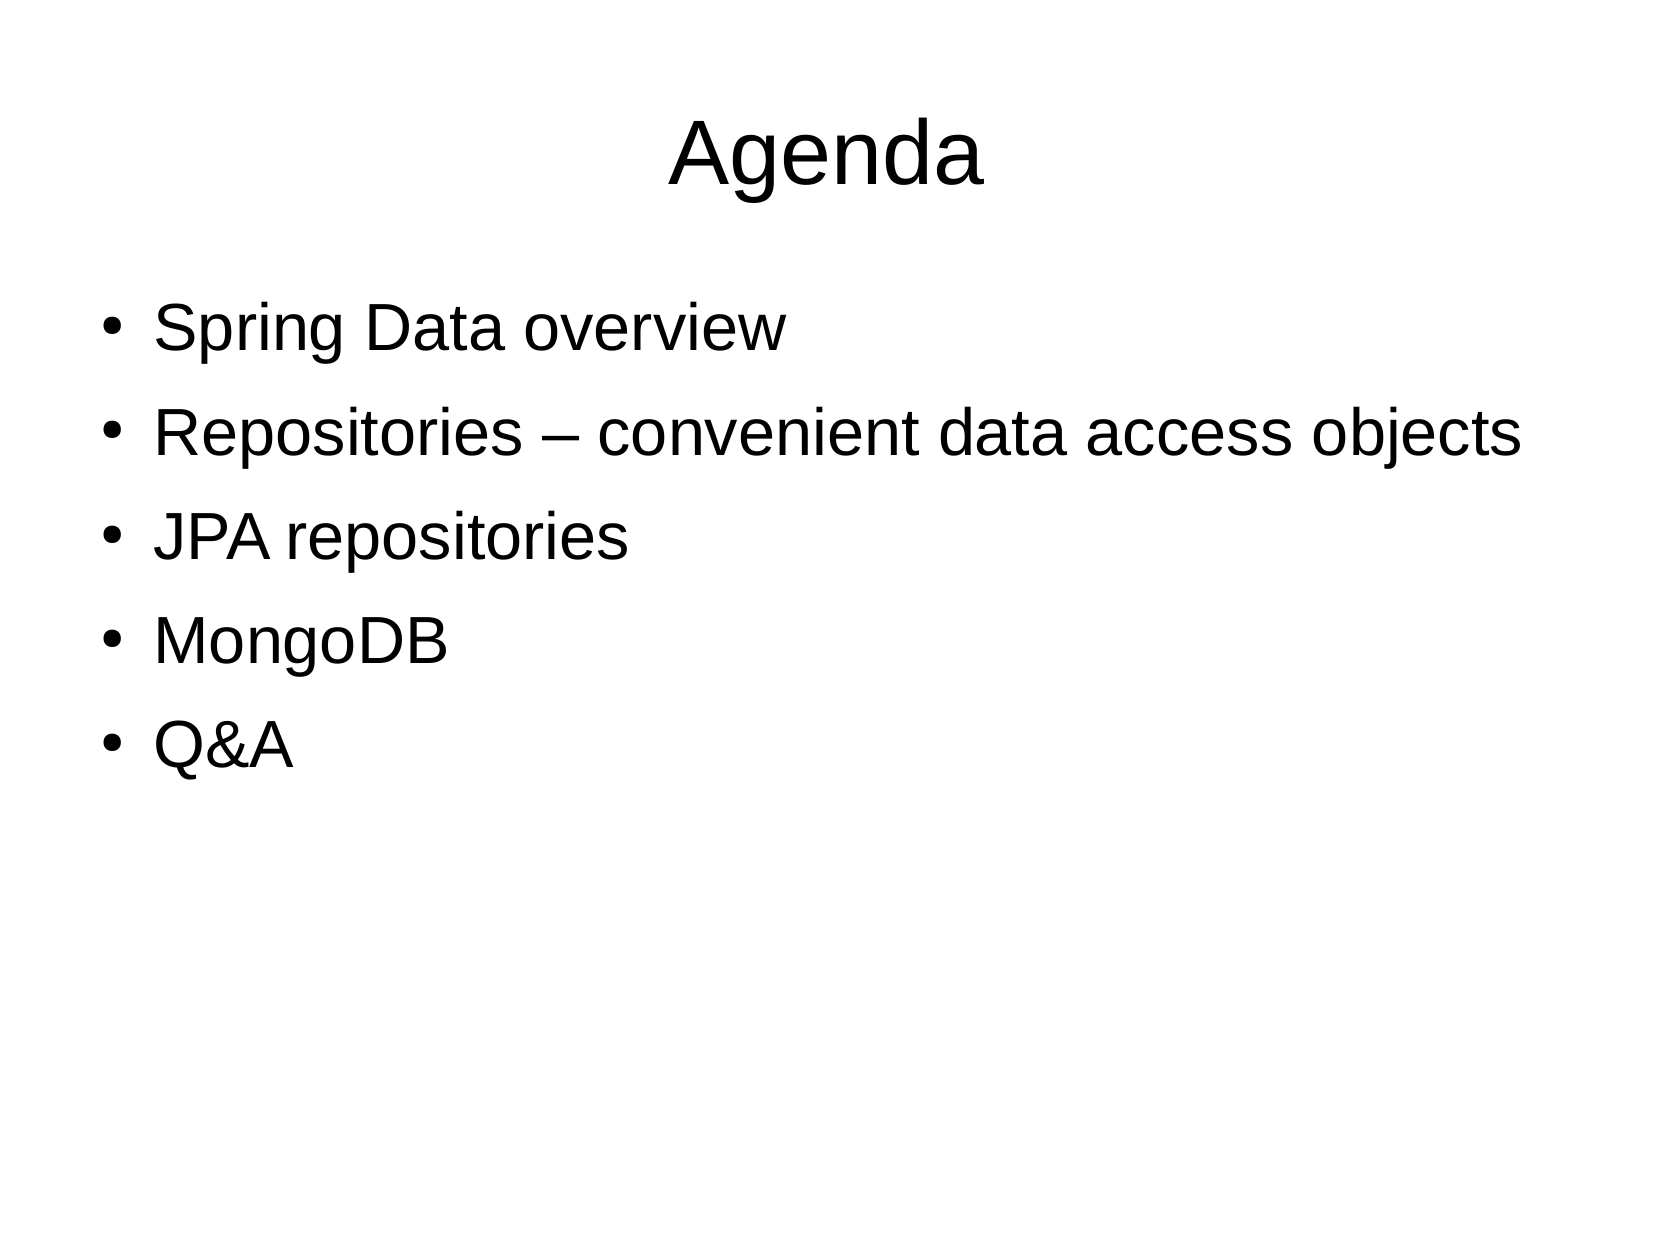

# Agenda
Spring Data overview
Repositories – convenient data access objects
JPA repositories
MongoDB
Q&A